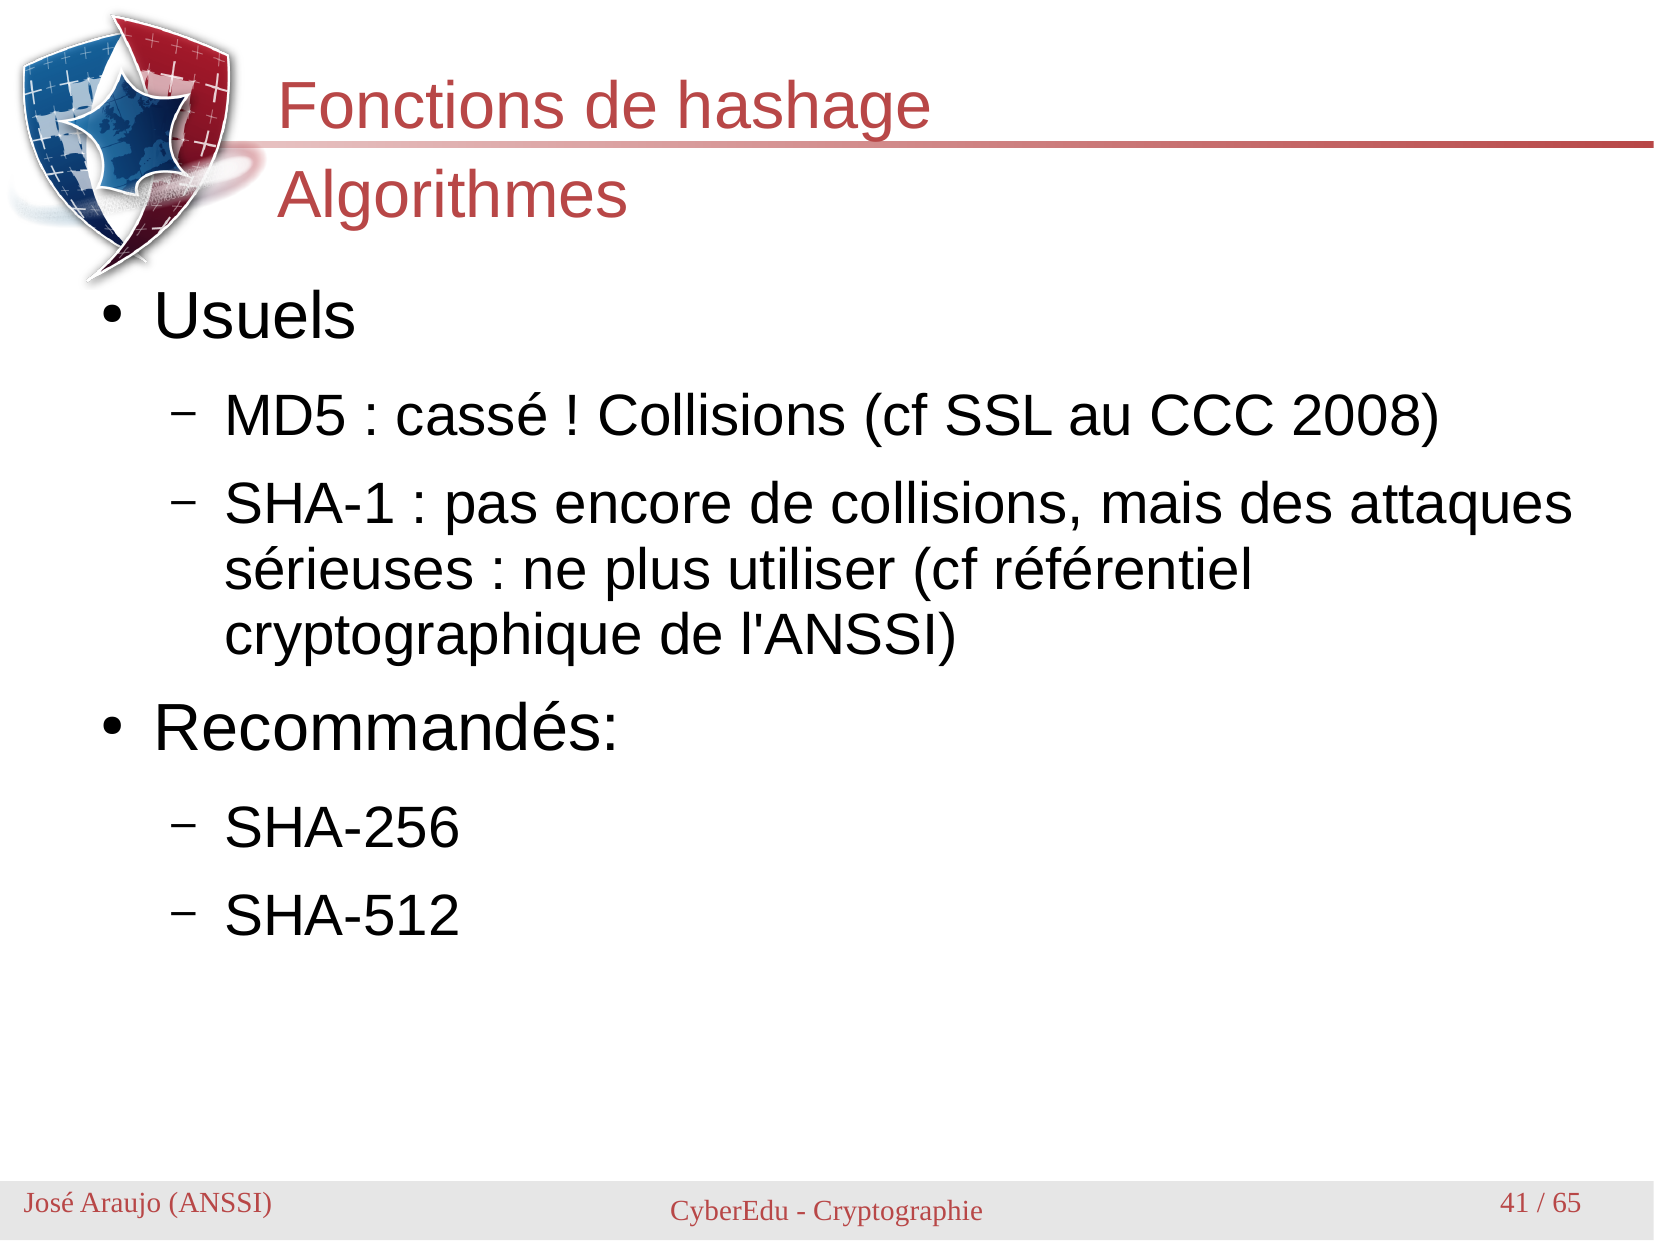

# Fonctions de hashage Algorithmes
Usuels
MD5 : cassé ! Collisions (cf SSL au CCC 2008)
SHA-1 : pas encore de collisions, mais des attaques sérieuses : ne plus utiliser (cf référentiel cryptographique de l'ANSSI)
Recommandés:
SHA-256
SHA-512